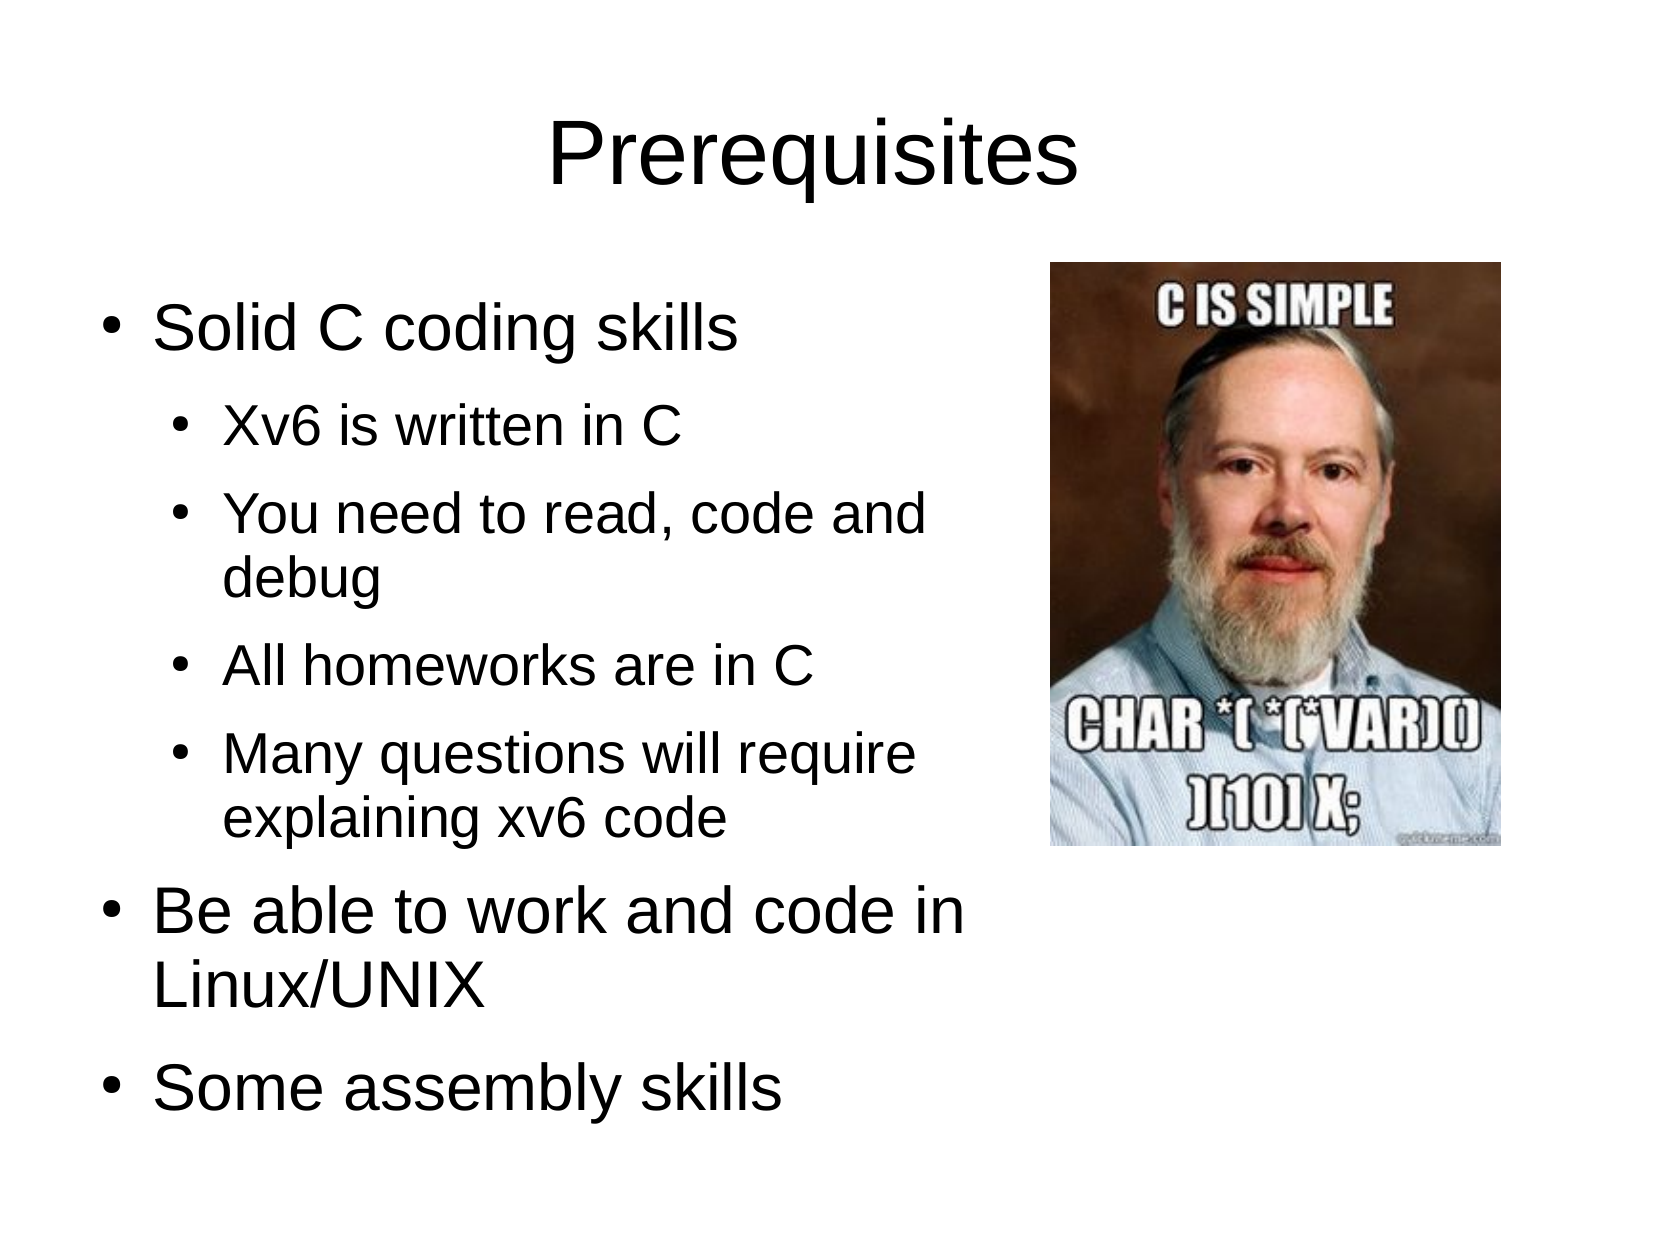

# Prerequisites
Solid C coding skills
Xv6 is written in C
You need to read, code and debug
All homeworks are in C
Many questions will require explaining xv6 code
Be able to work and code in Linux/UNIX
Some assembly skills